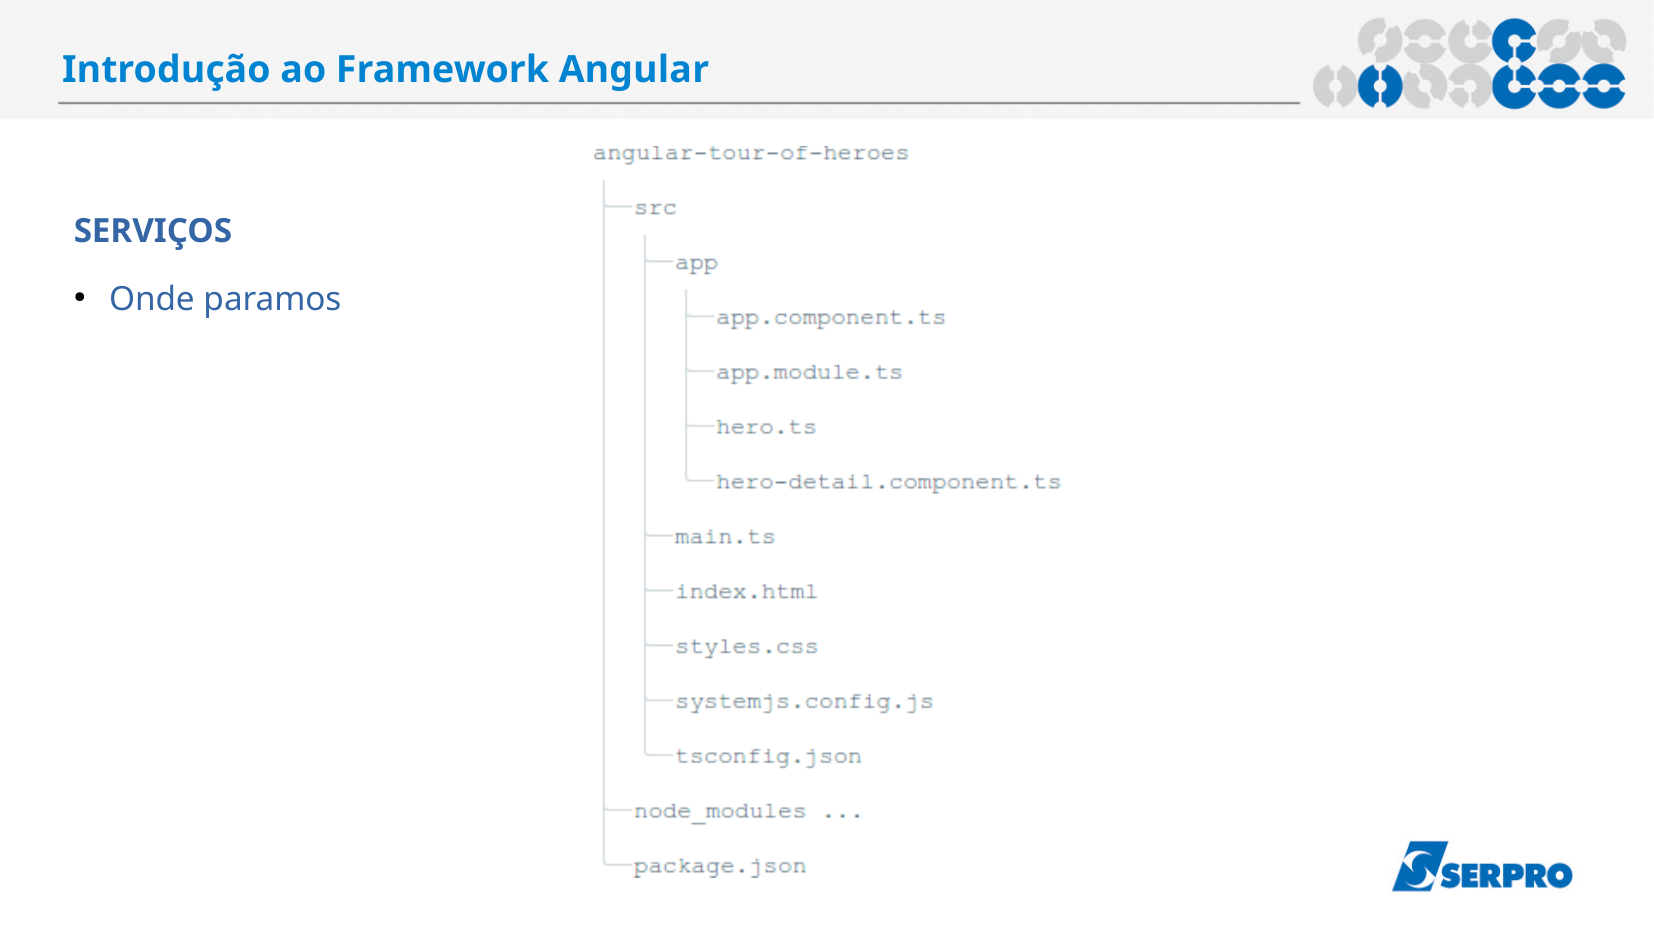

Introdução ao Framework Angular
SERVIÇOS
Onde paramos